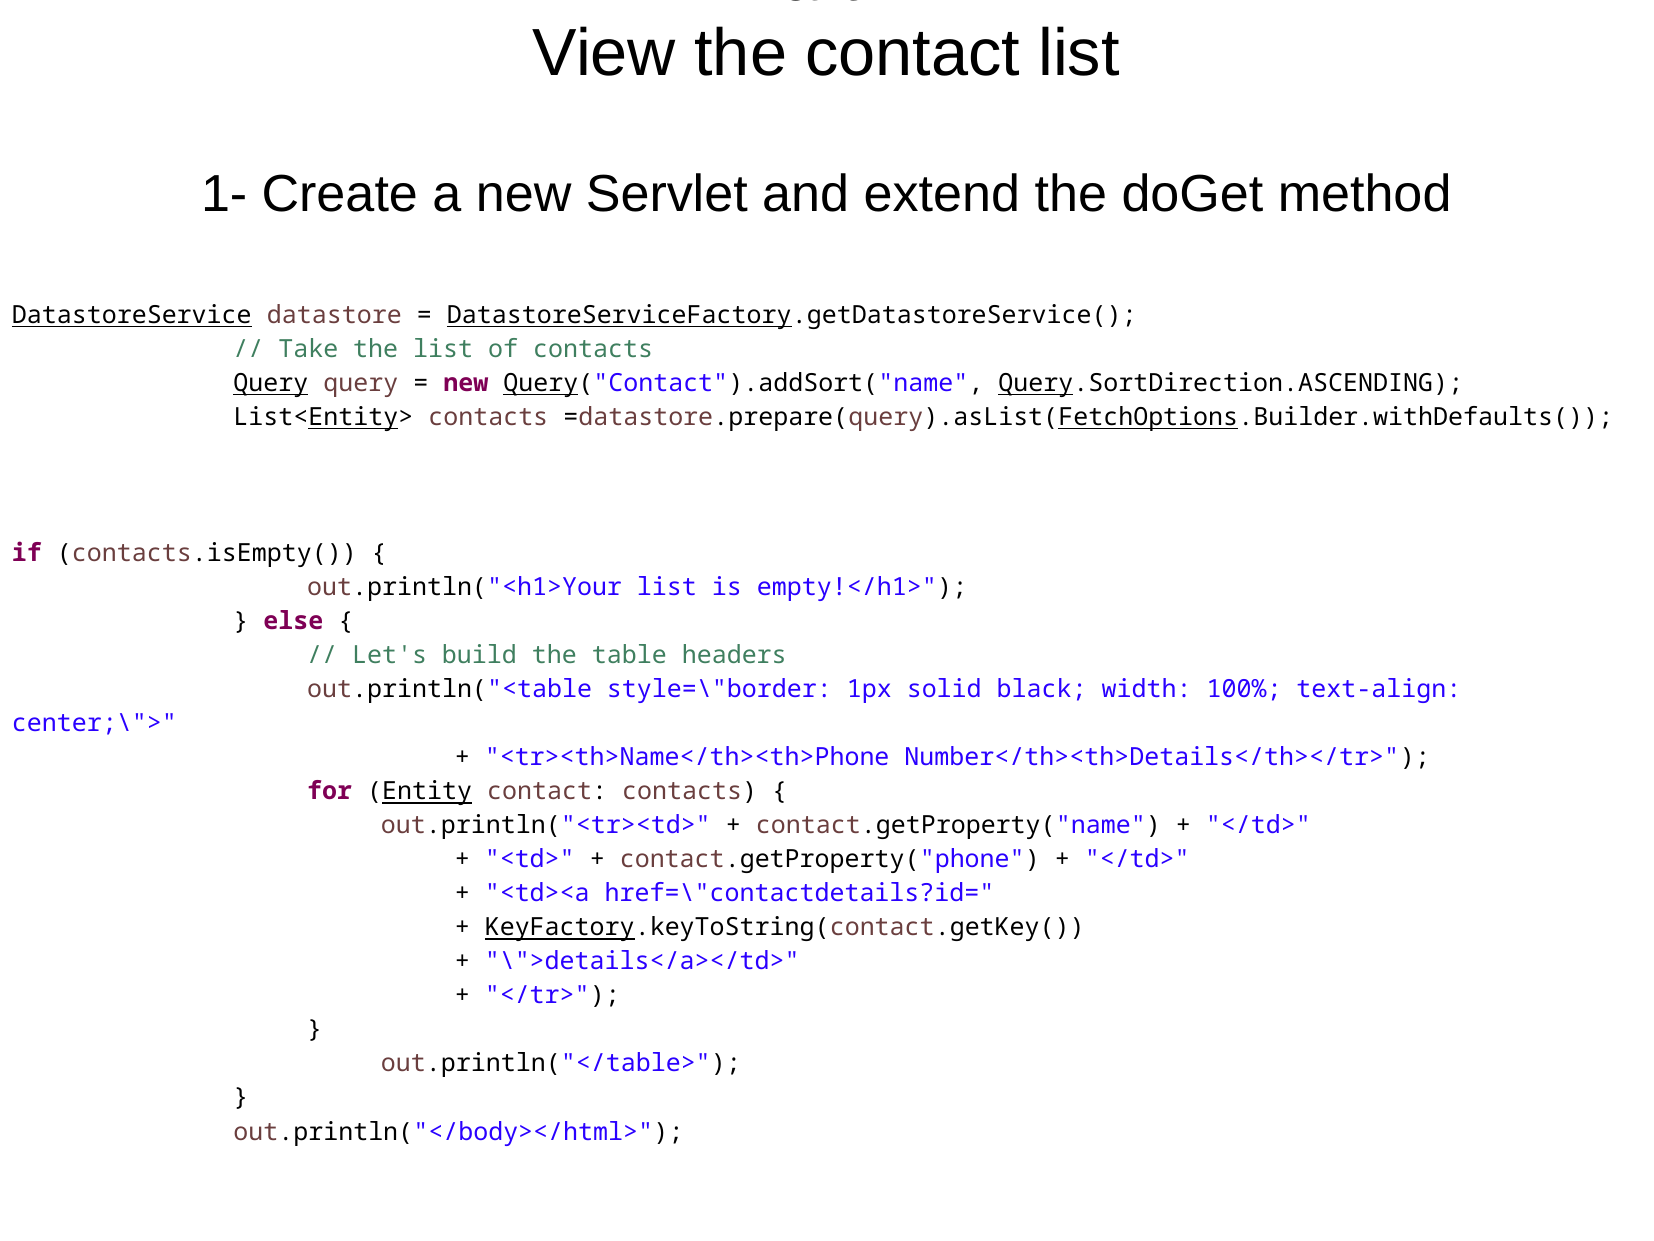

# Part 2
View the contact list
1- Create a new Servlet and extend the doGet method
DatastoreService datastore = DatastoreServiceFactory.getDatastoreService();
			// Take the list of contacts
			Query query = new Query("Contact").addSort("name", Query.SortDirection.ASCENDING);
			List<Entity> contacts =datastore.prepare(query).asList(FetchOptions.Builder.withDefaults());
if (contacts.isEmpty()) {
				out.println("<h1>Your list is empty!</h1>");
			} else {
				// Let's build the table headers
				out.println("<table style=\"border: 1px solid black; width: 100%; text-align: center;\">"
						+ "<tr><th>Name</th><th>Phone Number</th><th>Details</th></tr>");
				for (Entity contact: contacts) {
					out.println("<tr><td>" + contact.getProperty("name") + "</td>"
						+ "<td>" + contact.getProperty("phone") + "</td>"
						+ "<td><a href=\"contactdetails?id="
						+ KeyFactory.keyToString(contact.getKey())
						+ "\">details</a></td>"
						+ "</tr>");
				}
					out.println("</table>");
			}
			out.println("</body></html>");